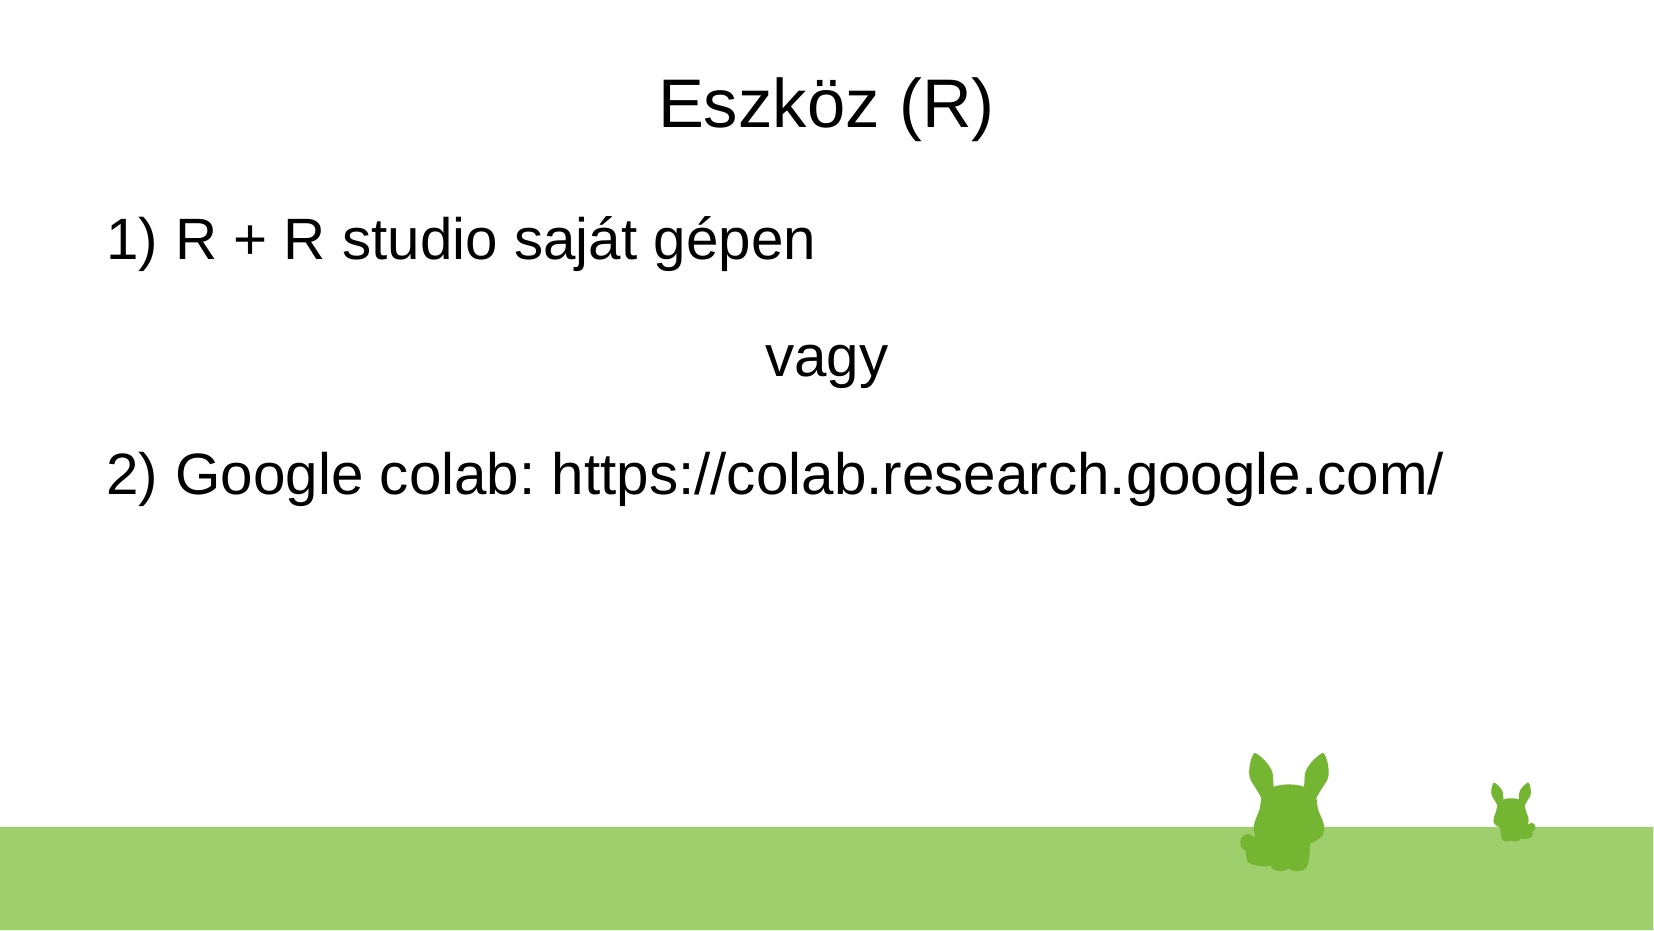

# Eszköz (R)
 R + R studio saját gépen
vagy
 Google colab: https://colab.research.google.com/